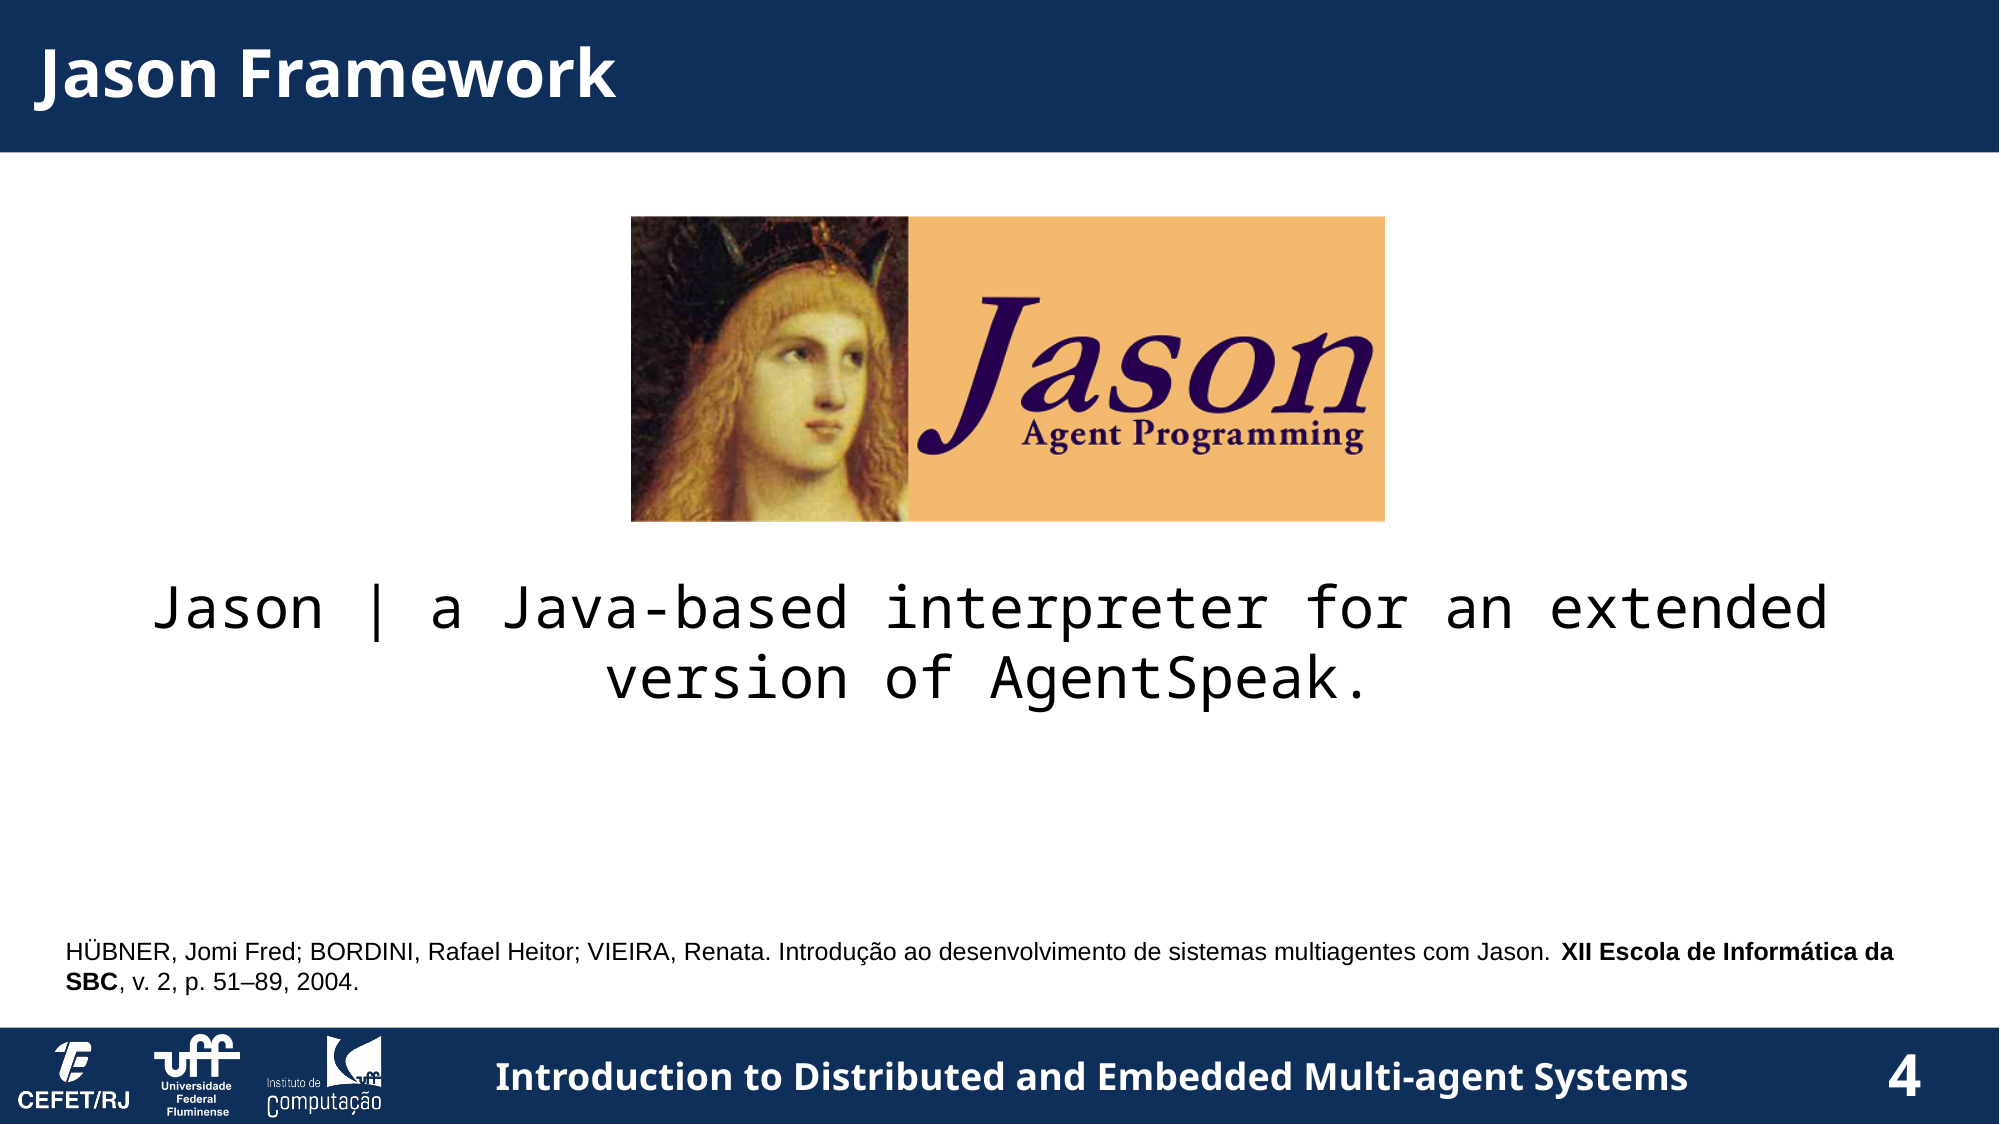

Jason Framework
Jason | a Java-based interpreter for an extended version of AgentSpeak.
HÜBNER, Jomi Fred; BORDINI, Rafael Heitor; VIEIRA, Renata. Introdução ao desenvolvimento de sistemas multiagentes com Jason. XII Escola de Informática da SBC, v. 2, p. 51–89, 2004.